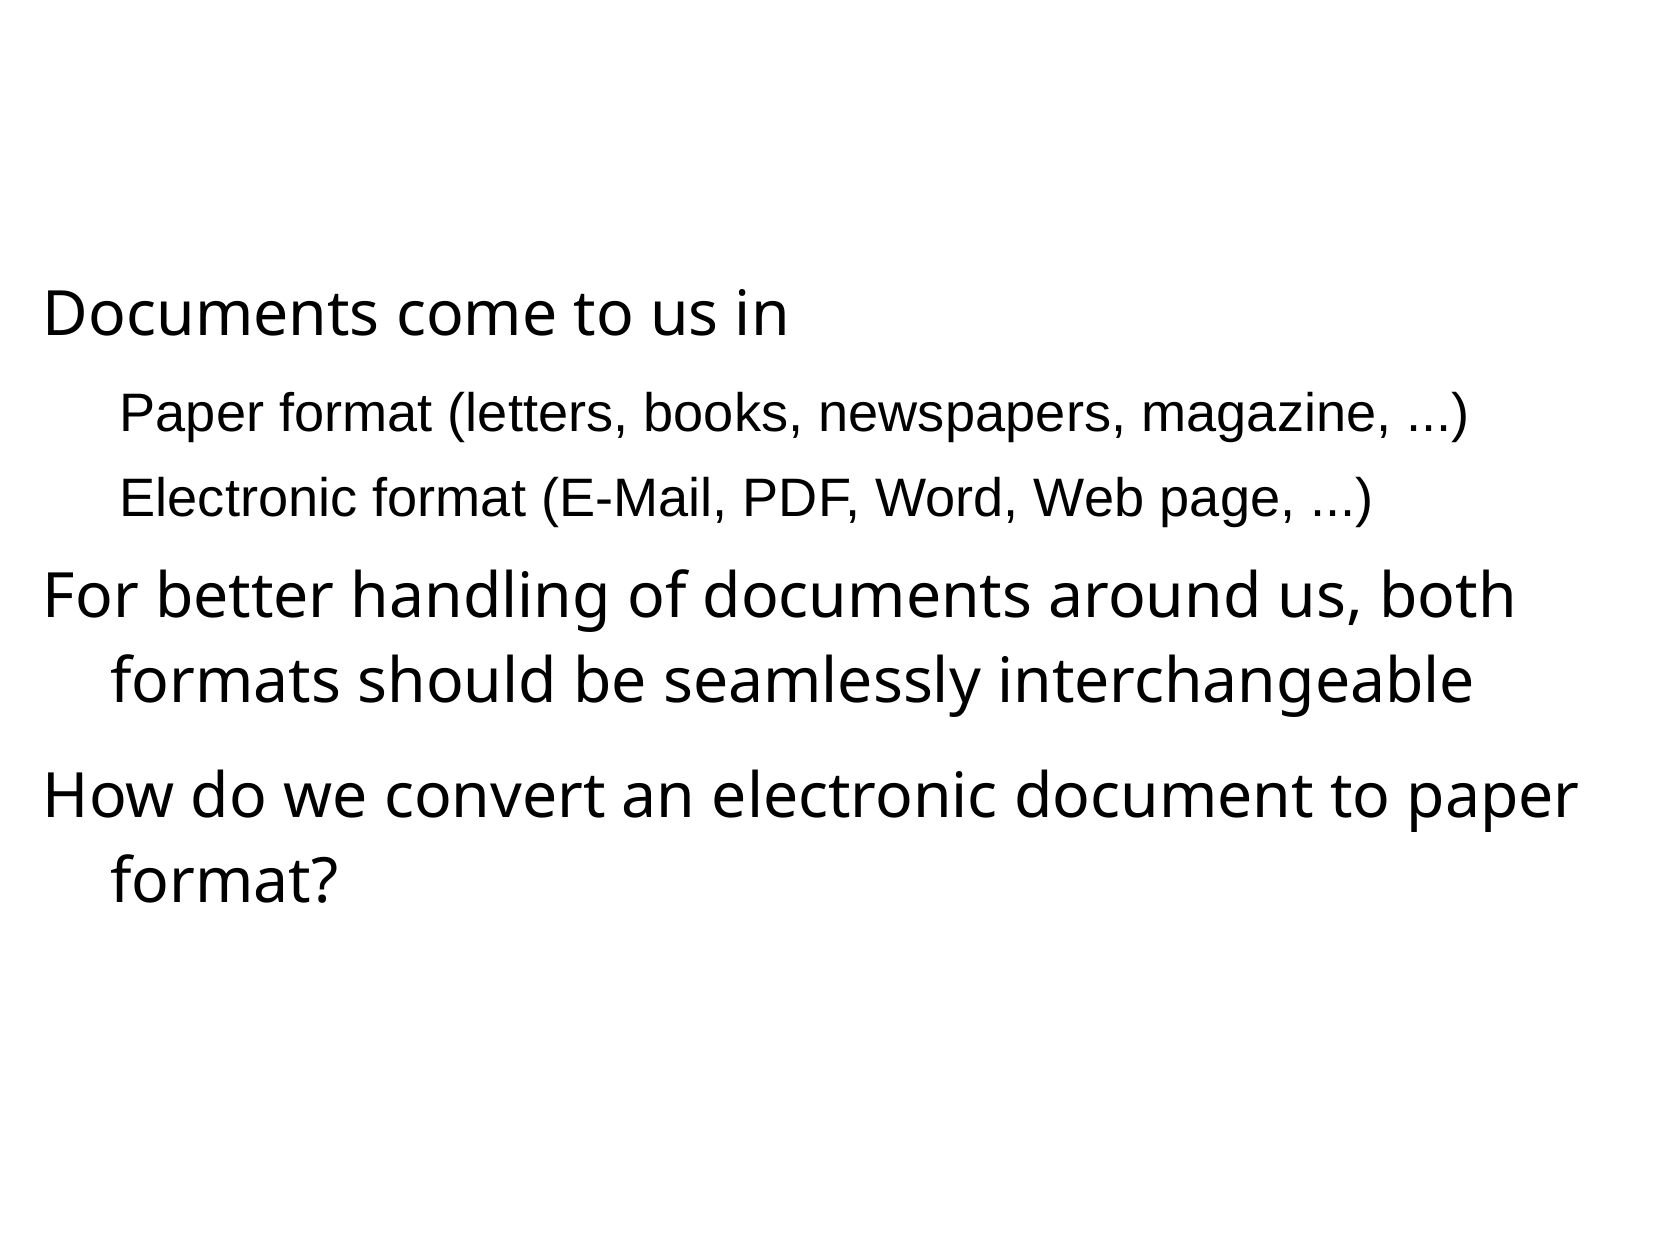

#
Documents come to us in
Paper format (letters, books, newspapers, magazine, ...)
Electronic format (E-Mail, PDF, Word, Web page, ...)
For better handling of documents around us, both formats should be seamlessly interchangeable
How do we convert an electronic document to paper format?